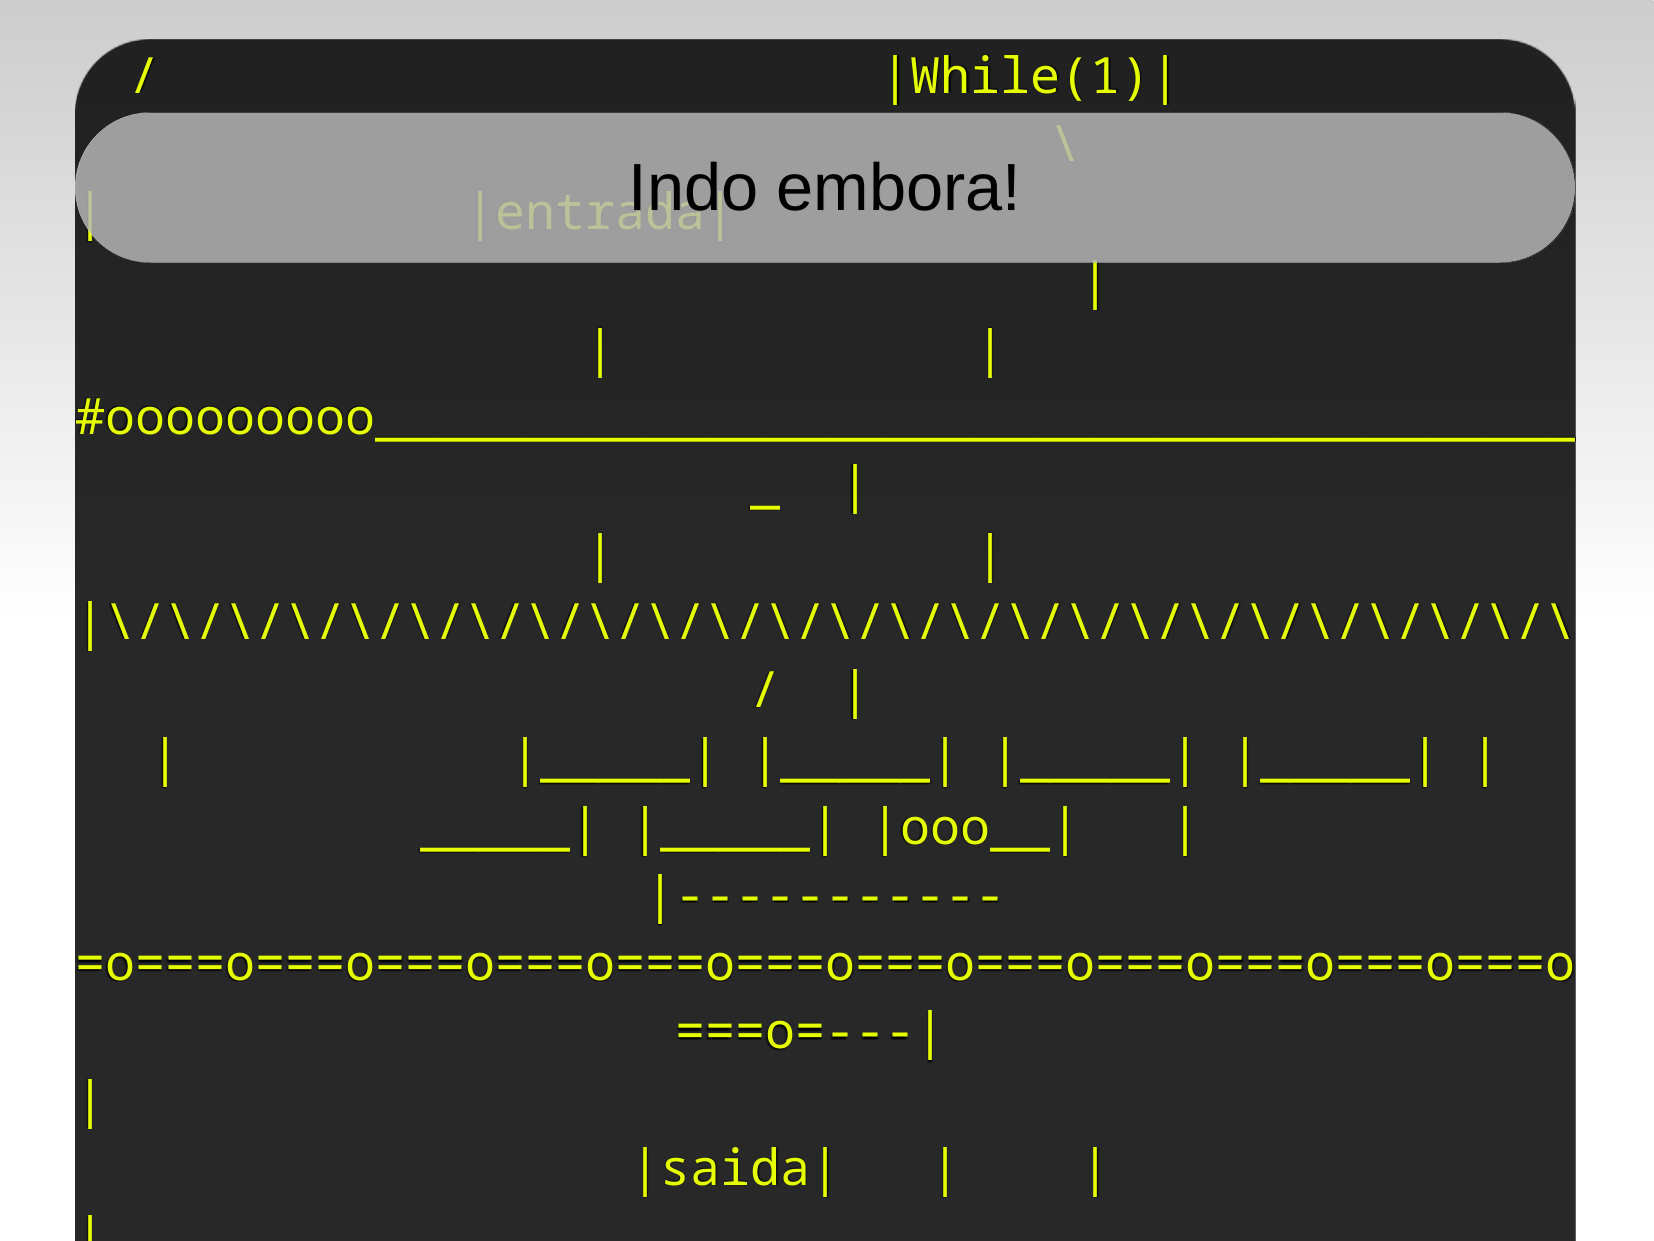

/ |While(1)| \
| |entrada| |
| | #ooooooooo_________________________________________ |
| | |\/\/\/\/\/\/\/\/\/\/\/\/\/\/\/\/\/\/\/\/\/\/\/\/\/ |
| |_____| |_____| |_____| |_____| |_____| |_____| |ooo__| |
|-----------=o===o===o===o===o===o===o===o===o===o===o===o===o===o=---|
| |saida| | |
| |____oo___| |
\ /
Indo embora!